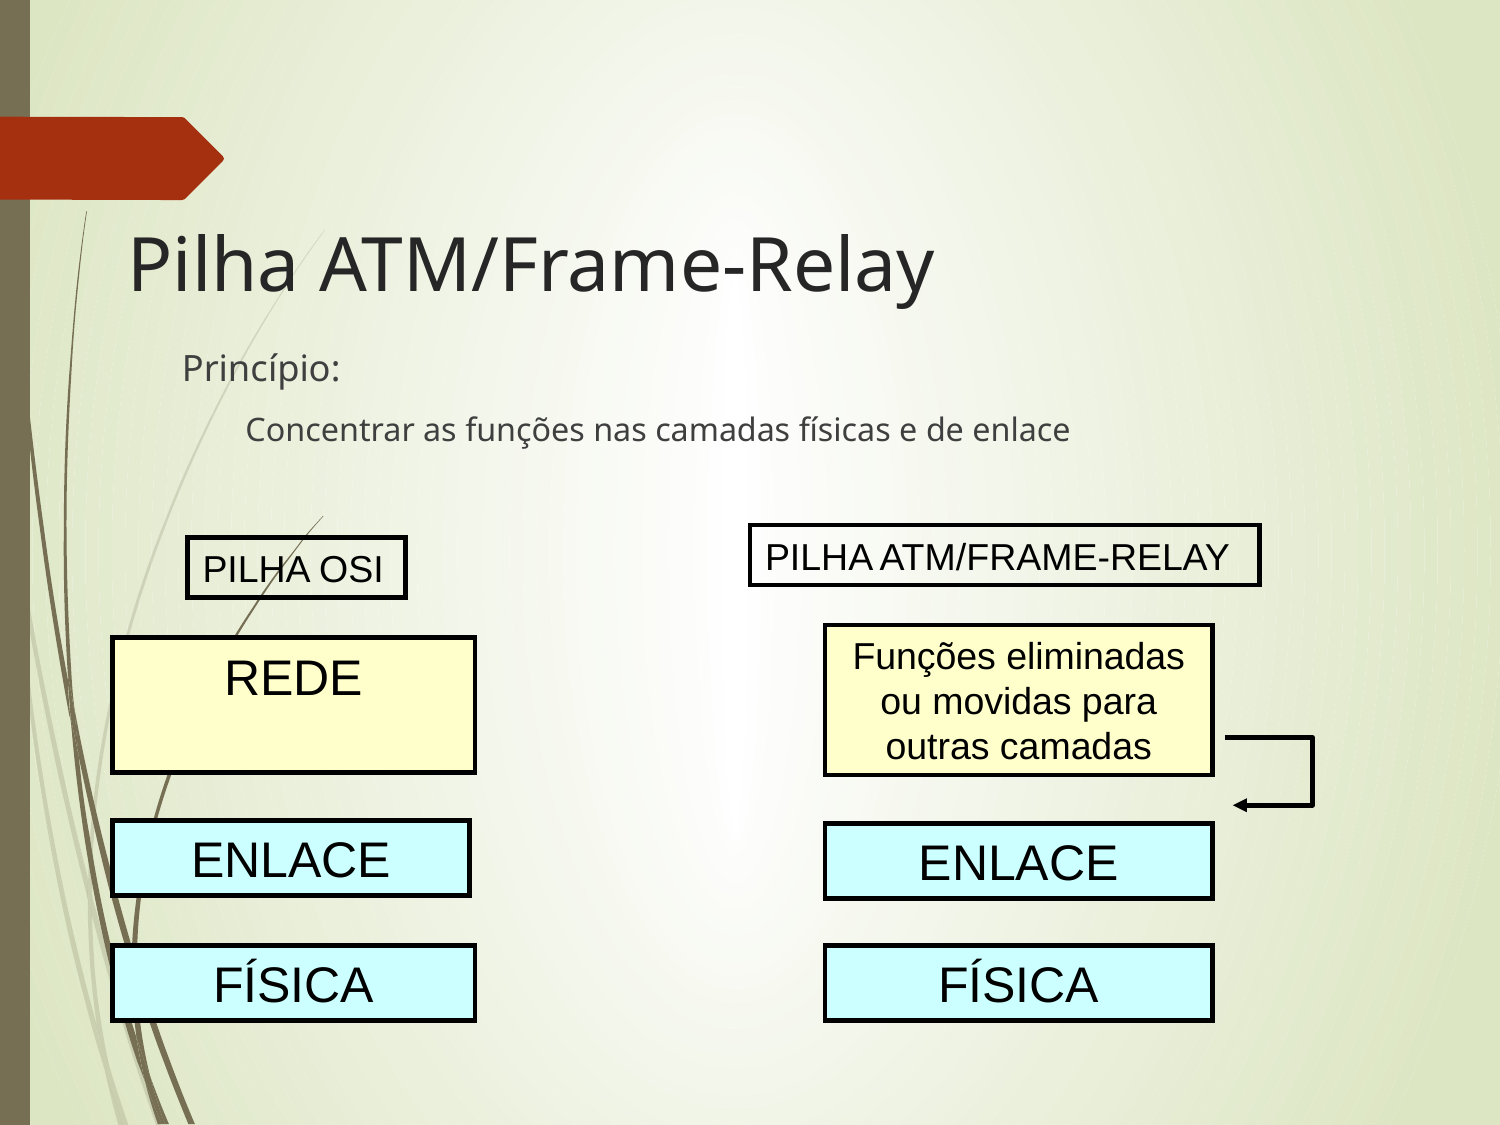

# Pilha ATM/Frame-Relay
Princípio:
Concentrar as funções nas camadas físicas e de enlace
PILHA ATM/FRAME-RELAY
PILHA OSI
Funções eliminadas ou movidas para outras camadas
REDE
ENLACE
ENLACE
FÍSICA
FÍSICA